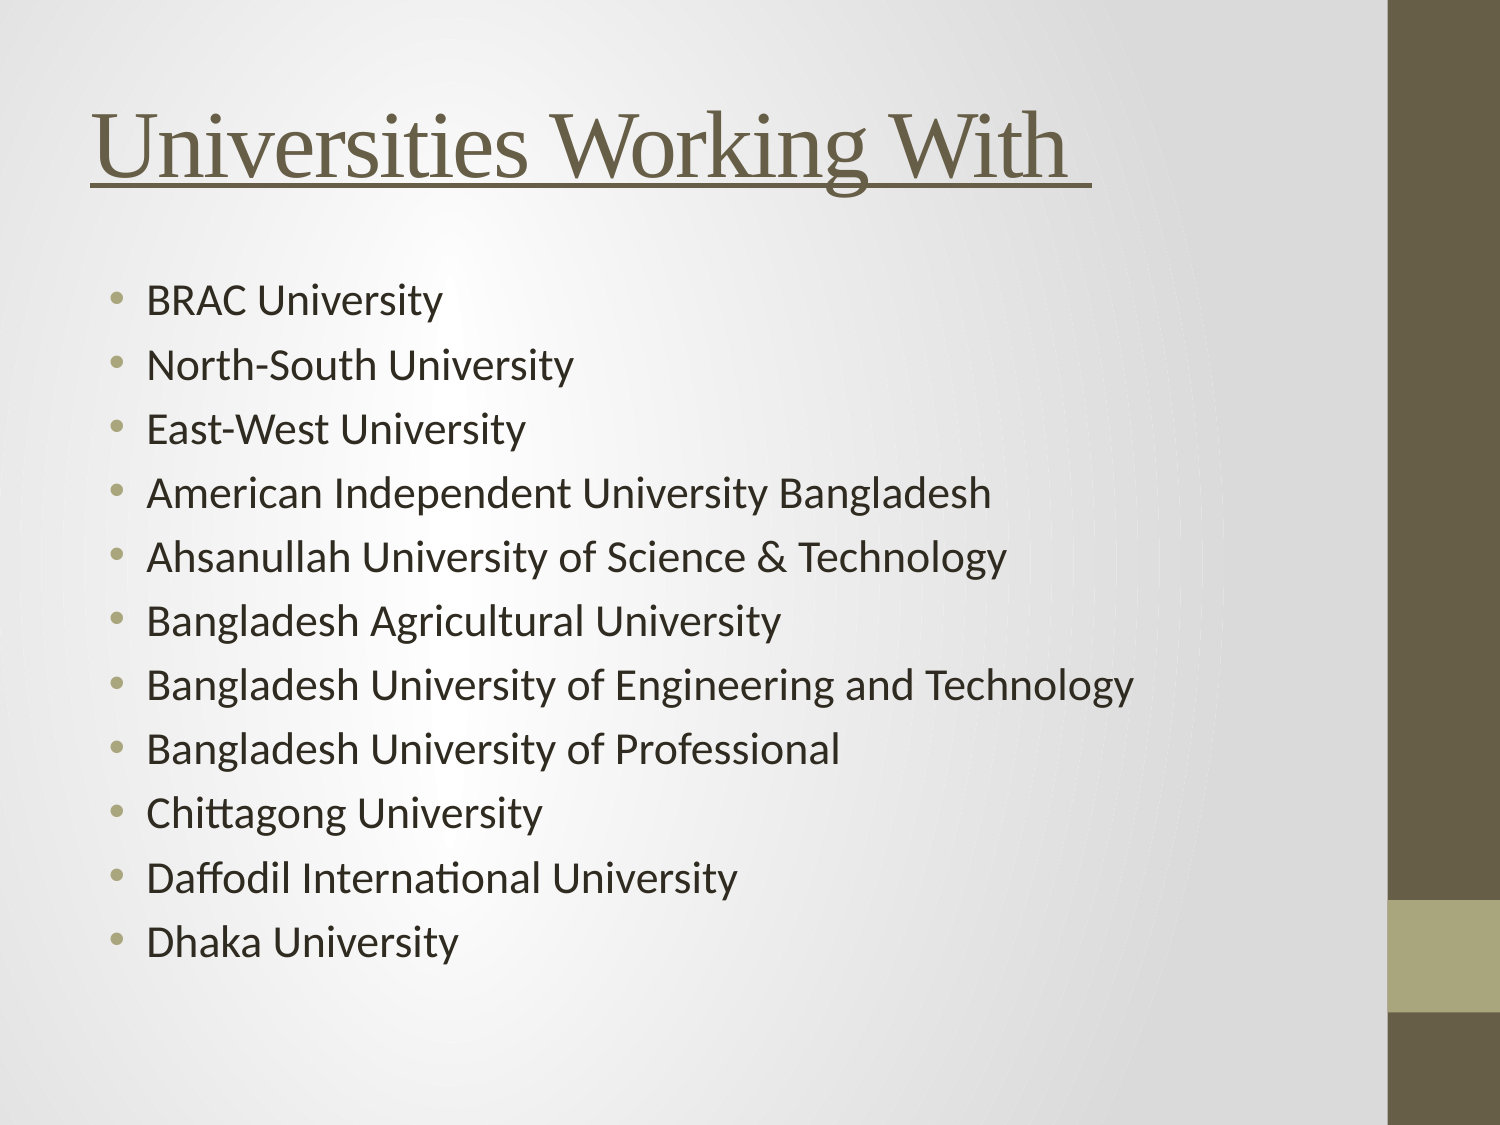

# Universities Working With
BRAC University
North-South University
East-West University
American Independent University Bangladesh
Ahsanullah University of Science & Technology
Bangladesh Agricultural University
Bangladesh University of Engineering and Technology
Bangladesh University of Professional
Chittagong University
Daffodil International University
Dhaka University